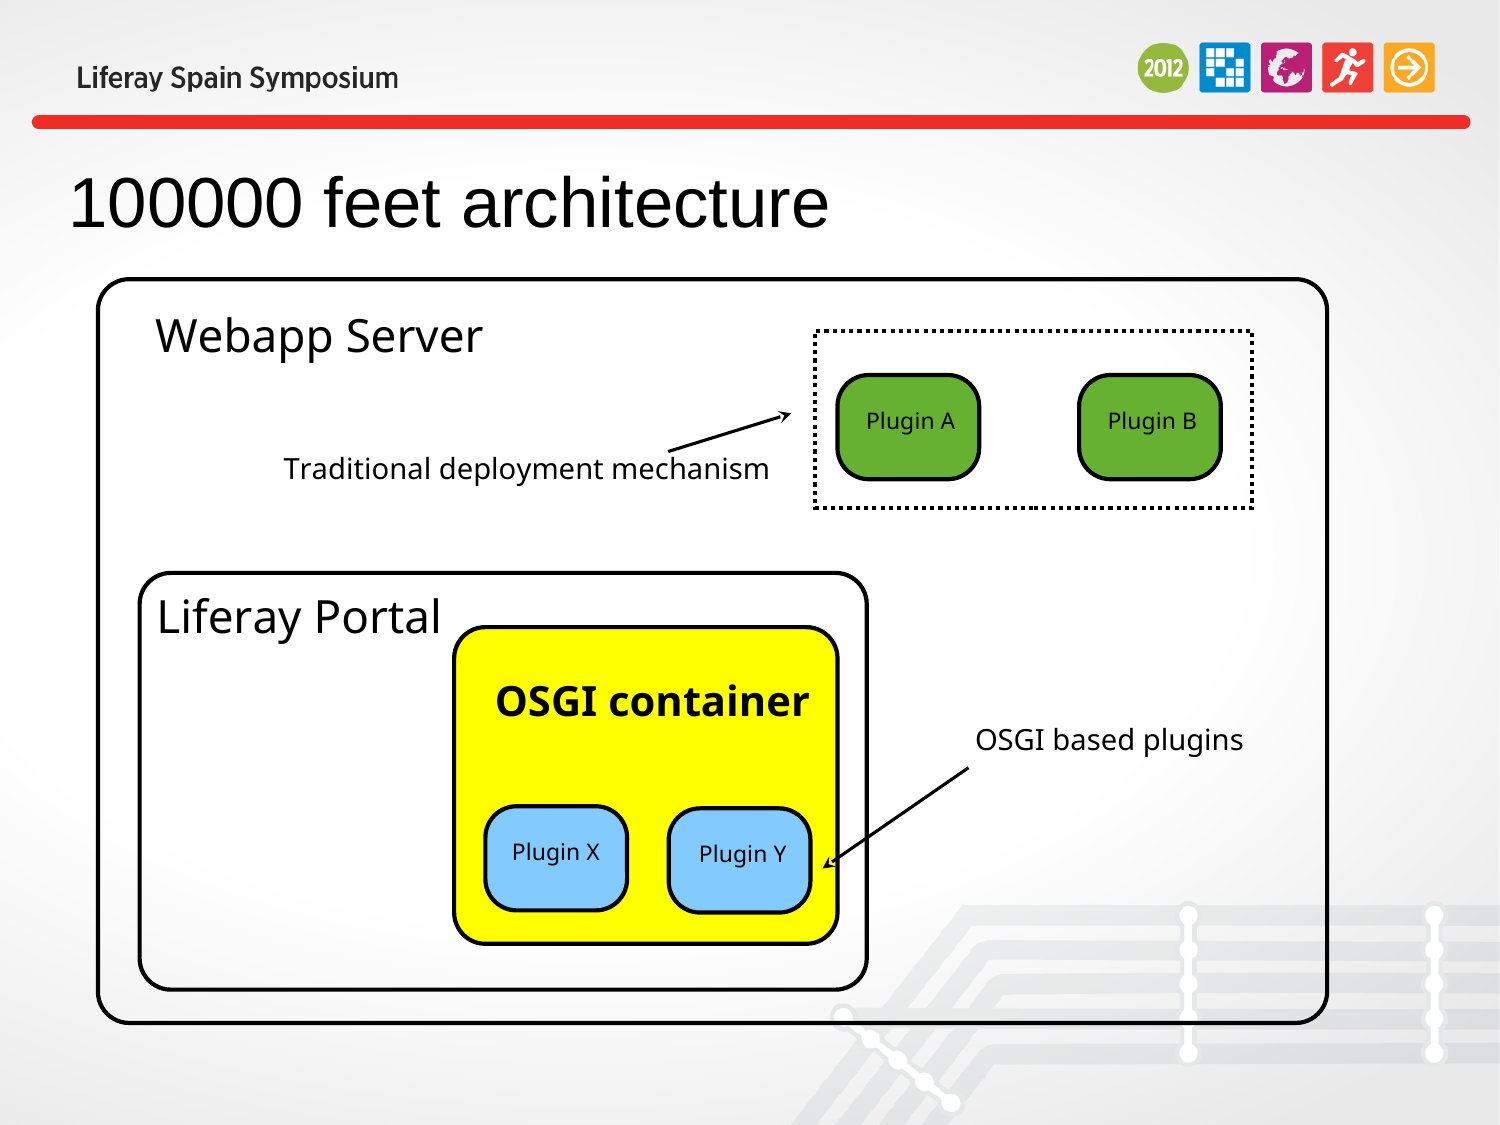

# 100000 feet architecture
Webapp Server
Plugin A
Plugin B
Traditional deployment mechanism
Liferay Portal
OSGI container
OSGI based plugins
Plugin X
Plugin Y